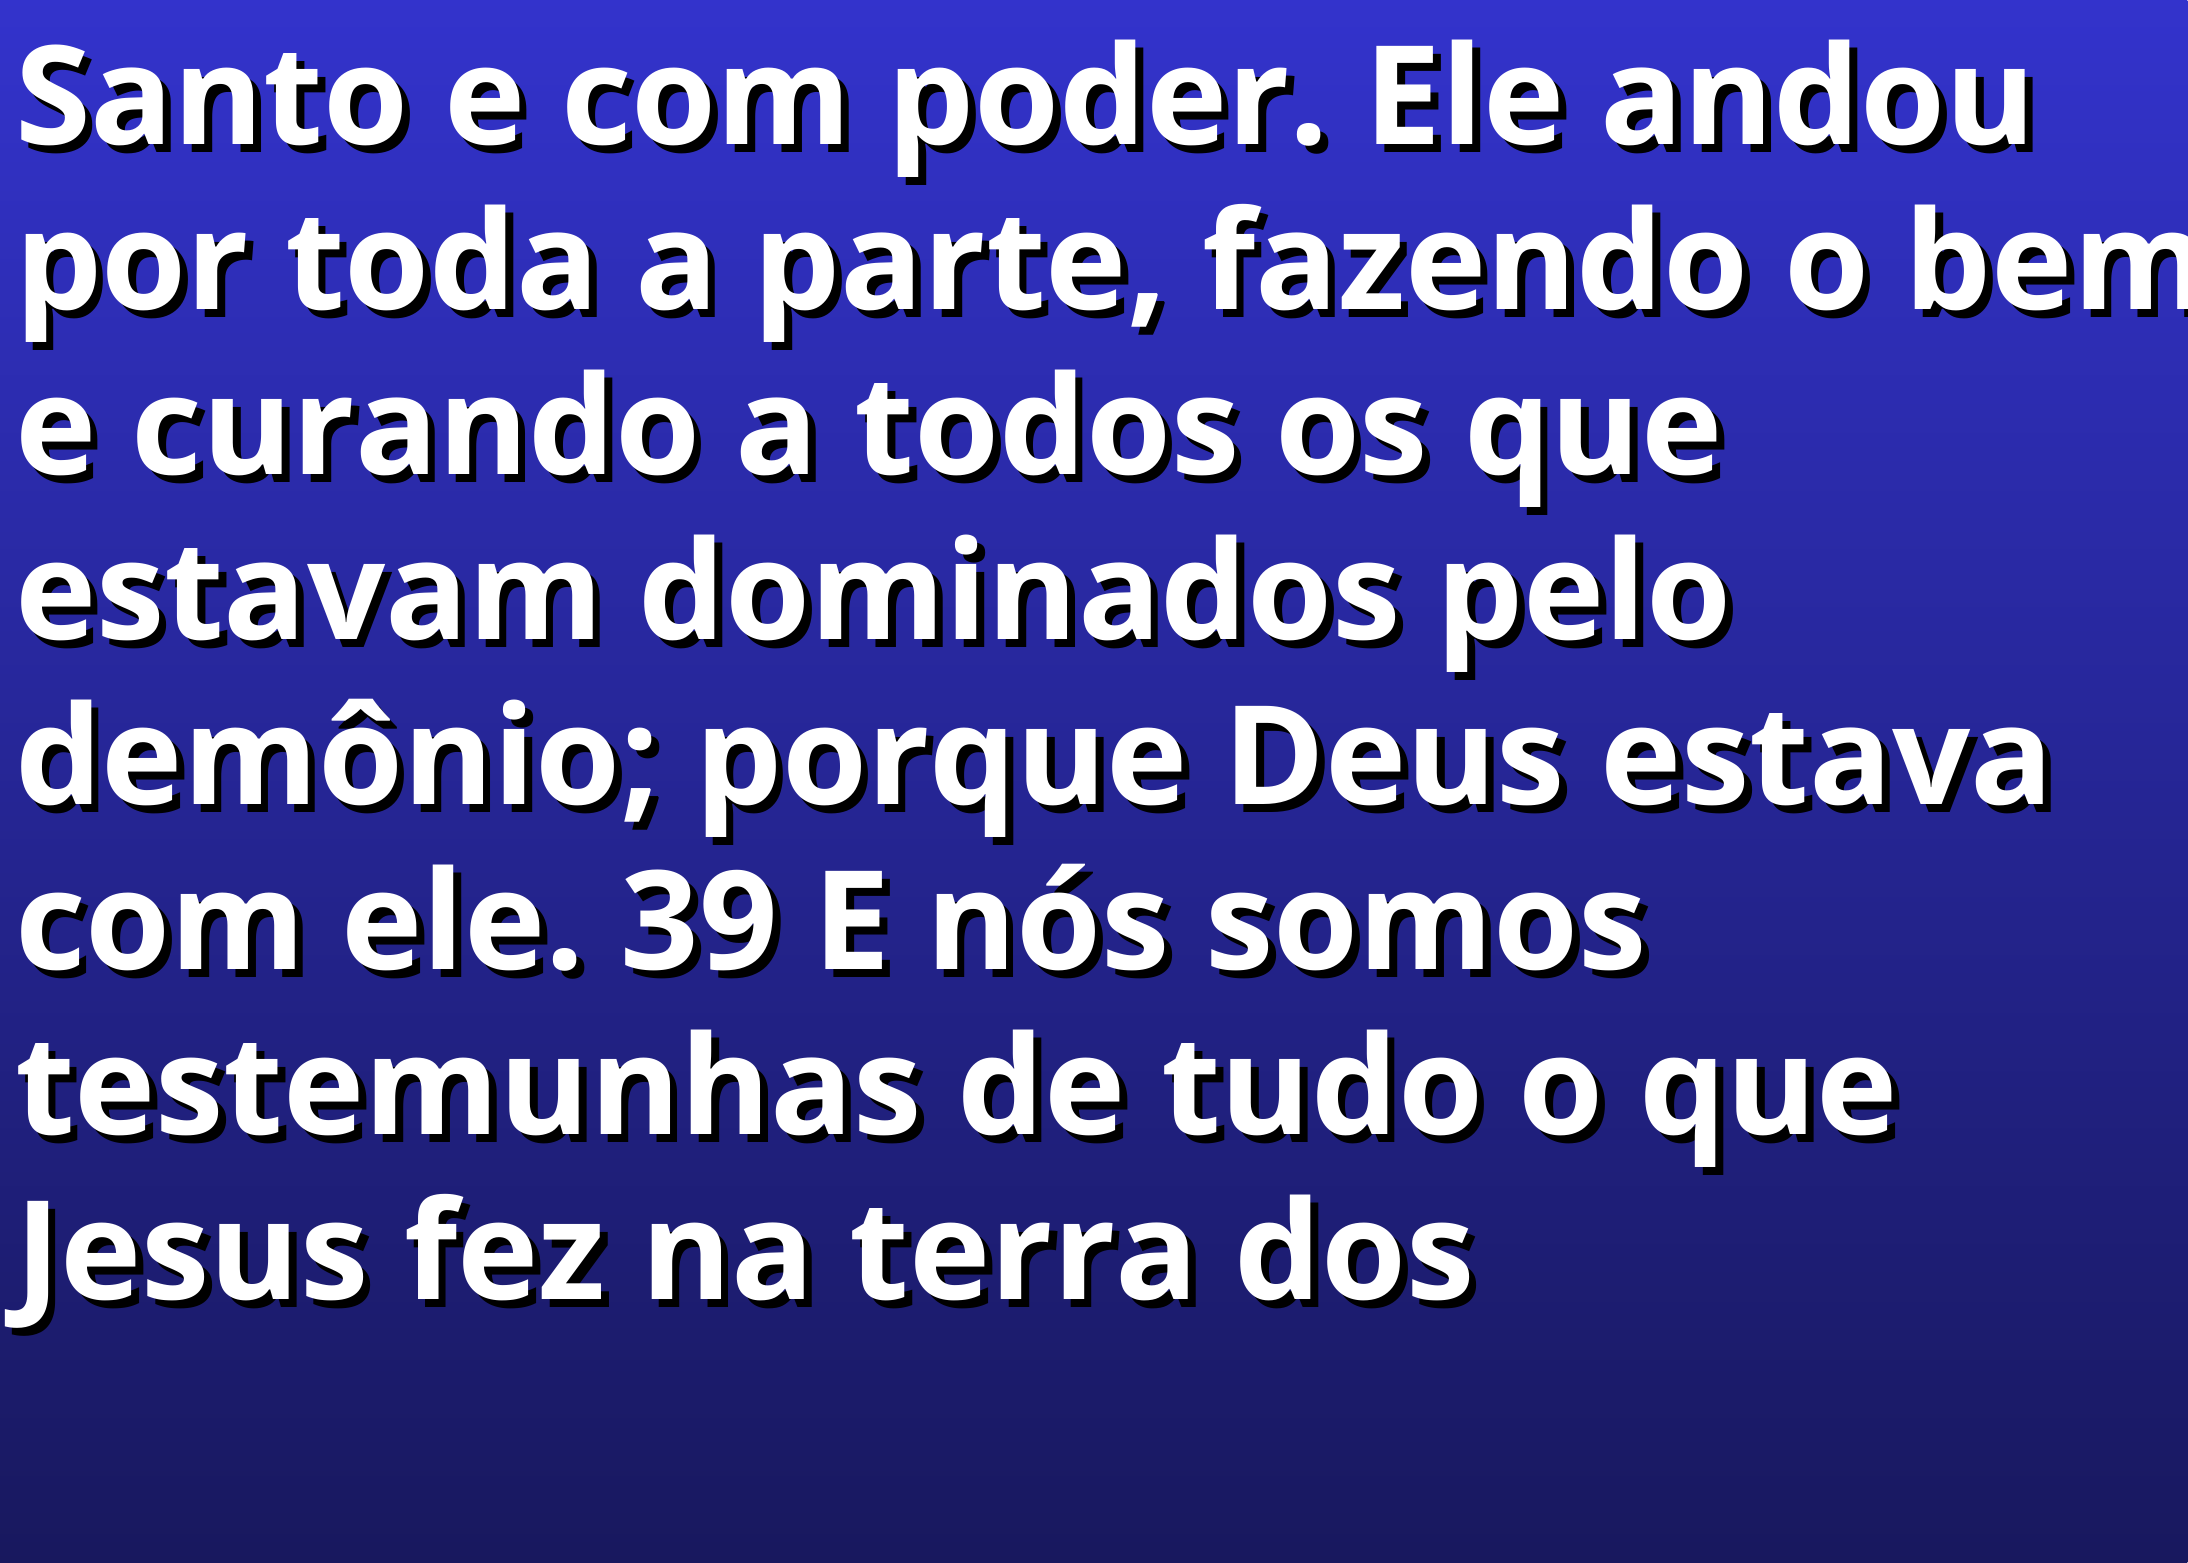

Santo e com poder. Ele andou por toda a parte, fazendo o bem e curando a todos os que estavam dominados pelo demônio; porque Deus estava com ele. 39 E nós somos testemunhas de tudo o que Jesus fez na terra dos